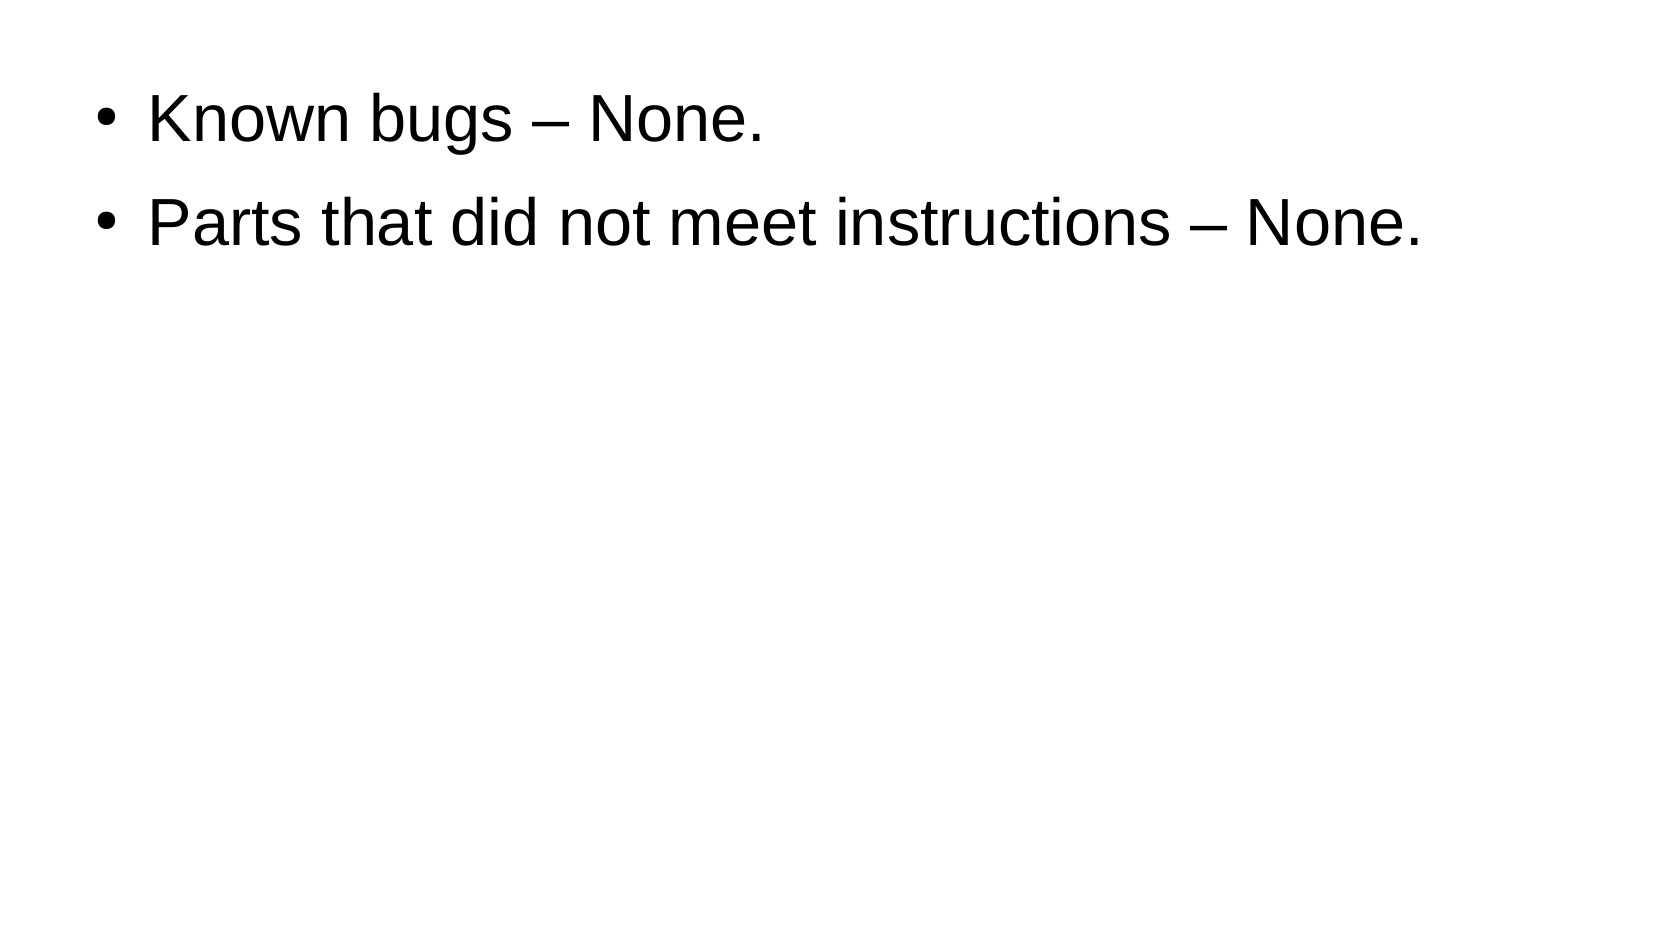

# Known bugs – None.
Parts that did not meet instructions – None.